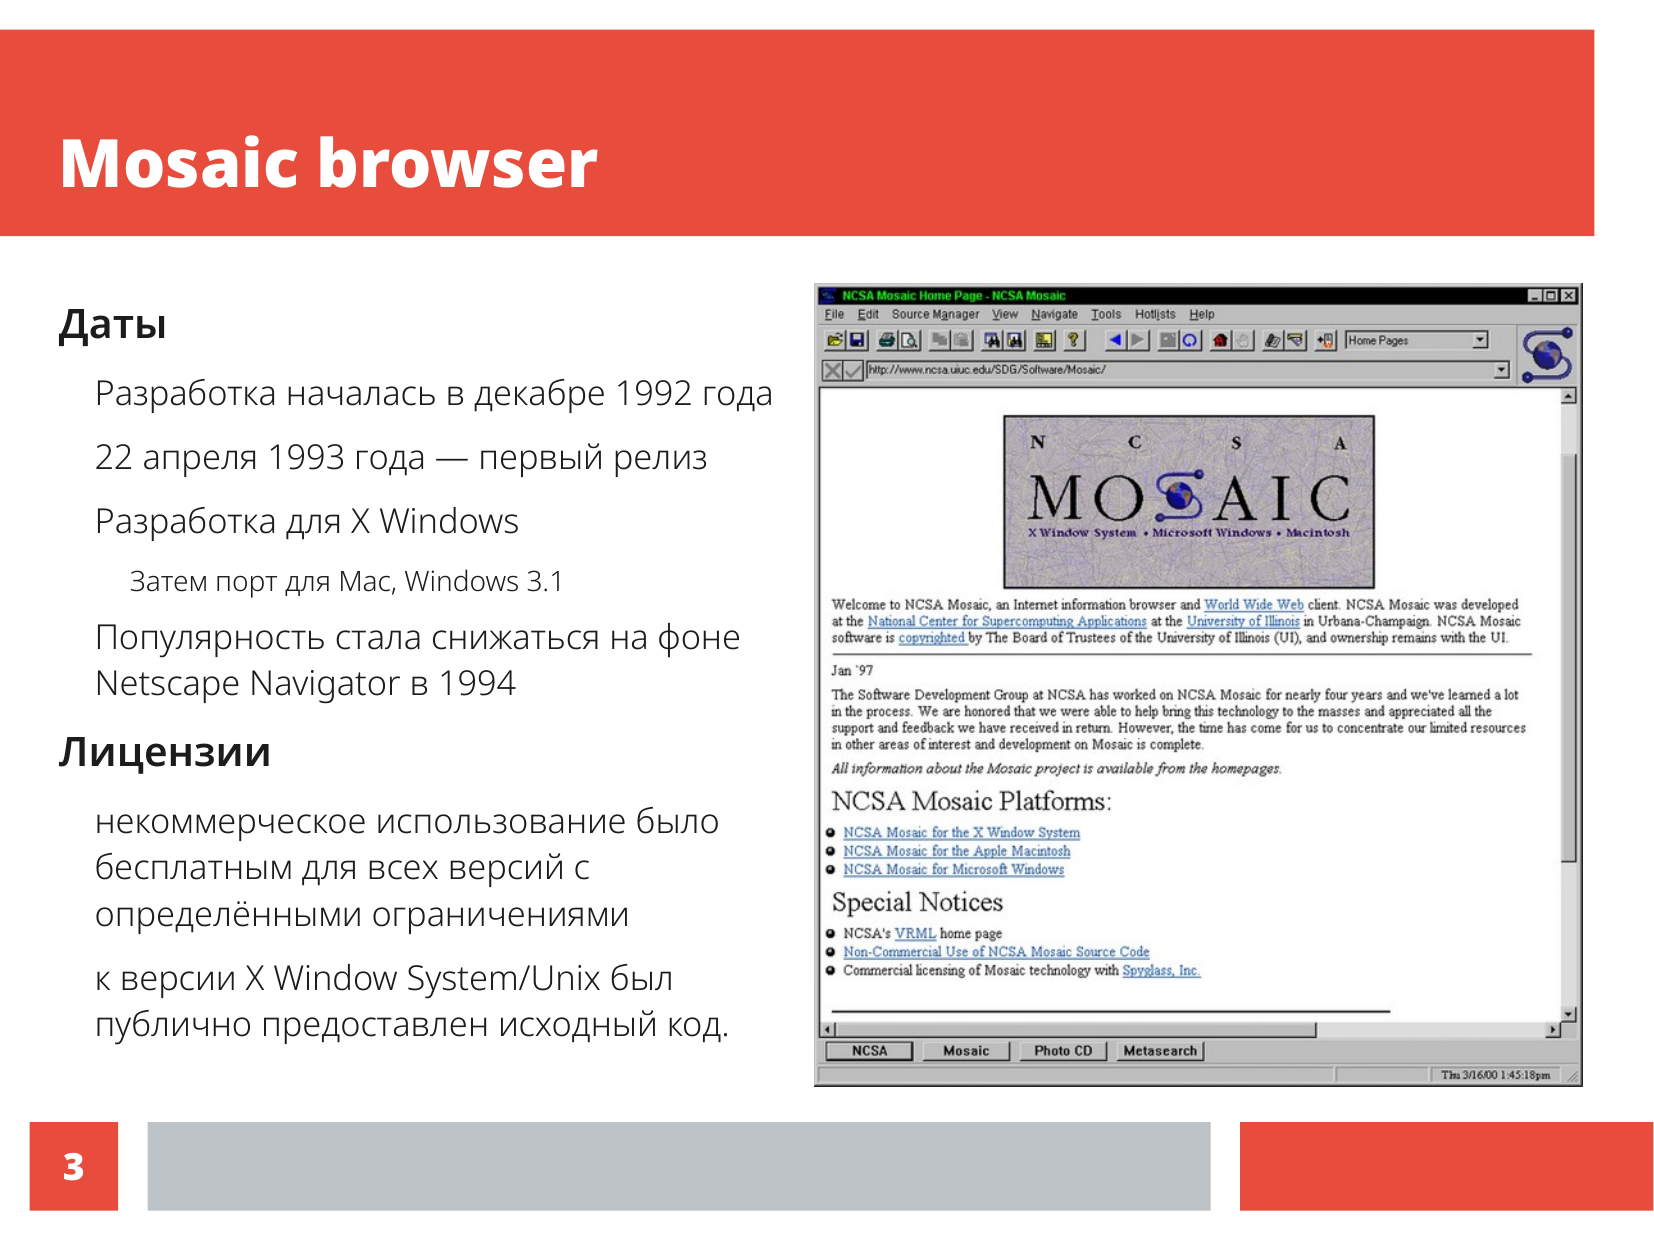

# Mosaic browser
Даты
Разработка началась в декабре 1992 года
22 апреля 1993 года — первый релиз
Разработка для X Windows
Затем порт для Mac, Windows 3.1
Популярность стала снижаться на фоне Netscape Navigator в 1994
Лицензии
некоммерческое использование было бесплатным для всех версий с определёнными ограничениями
к версии X Window System/Unix был публично предоставлен исходный код.
3